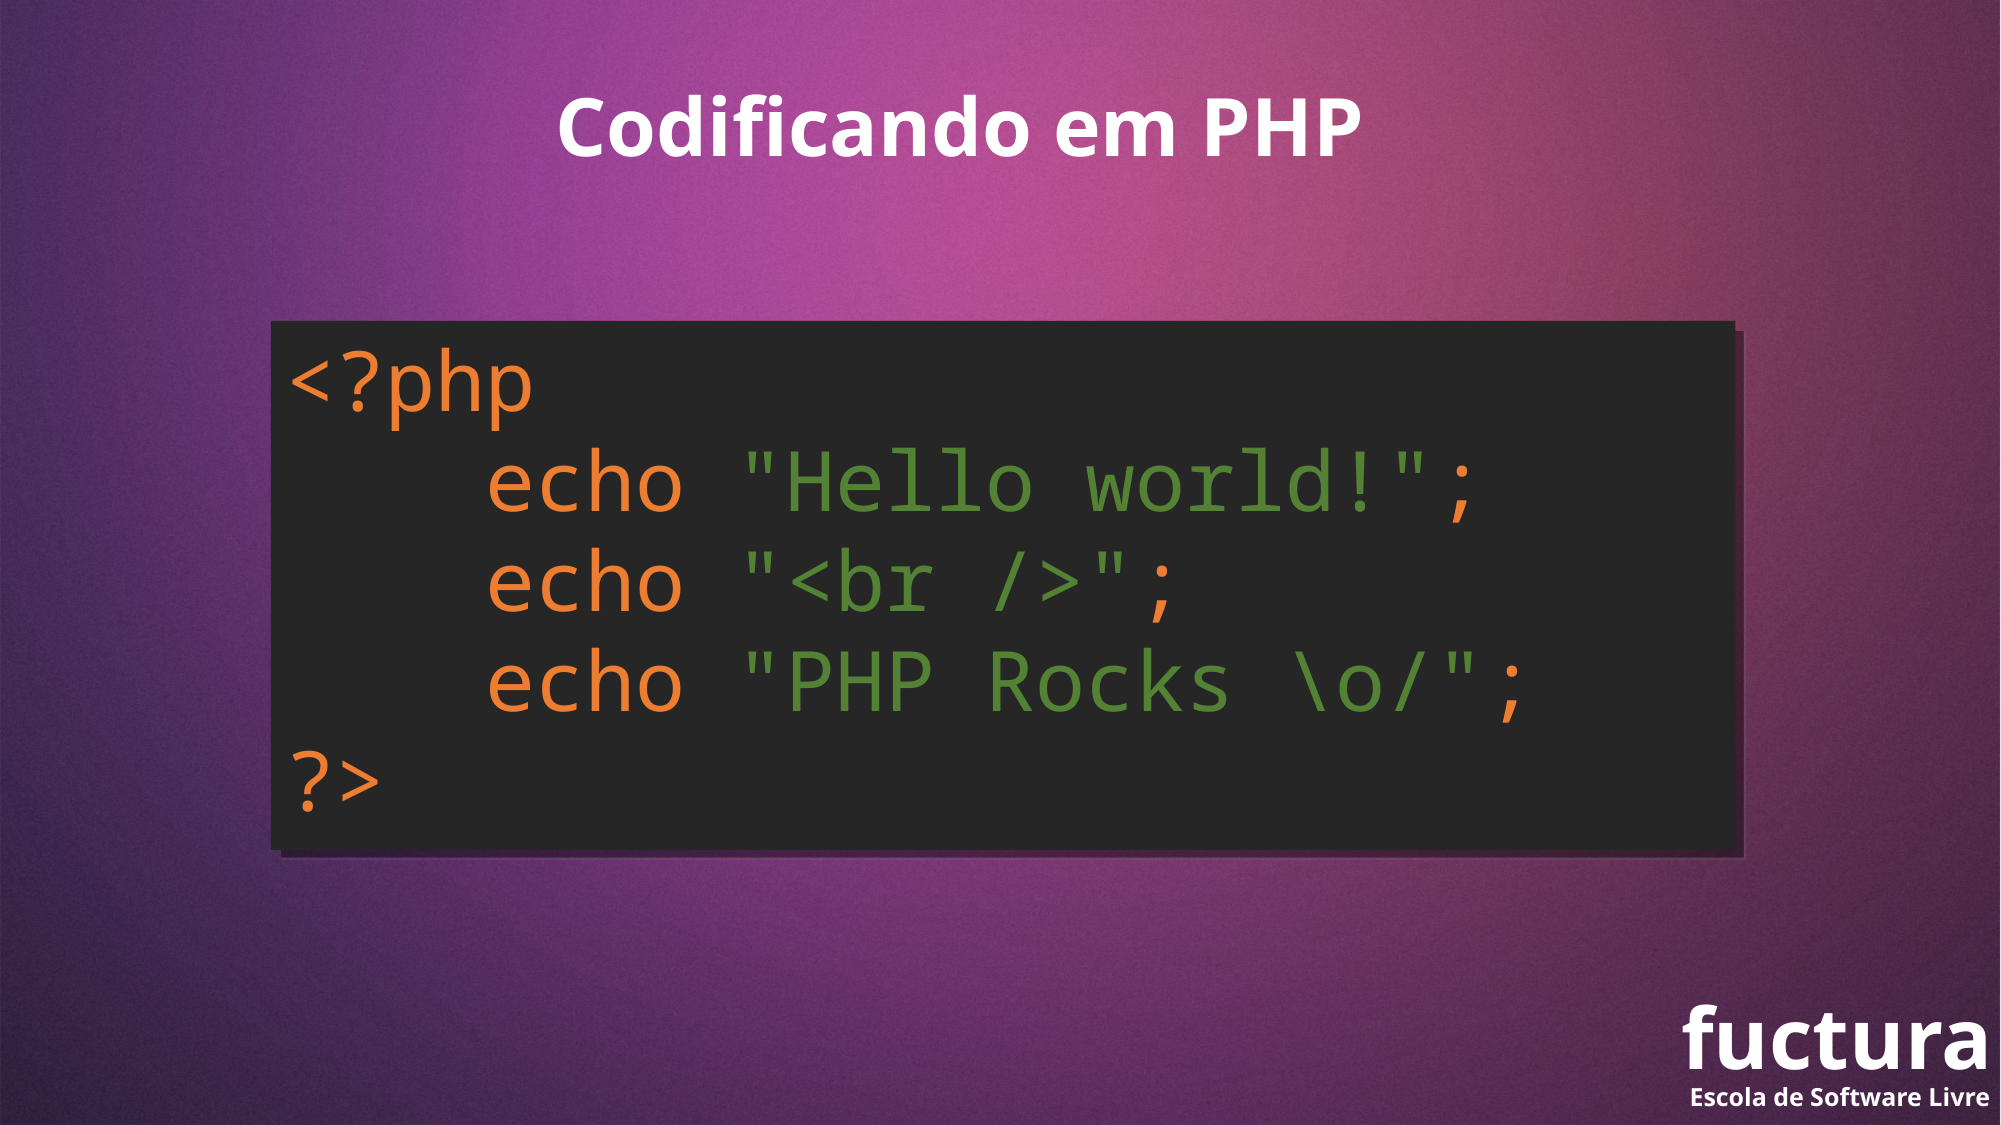

Codificando em PHP
<?php
 echo "Hello world!";
 echo "<br />";
 echo "PHP Rocks \o/";
?>
fuctura
Escola de Software Livre